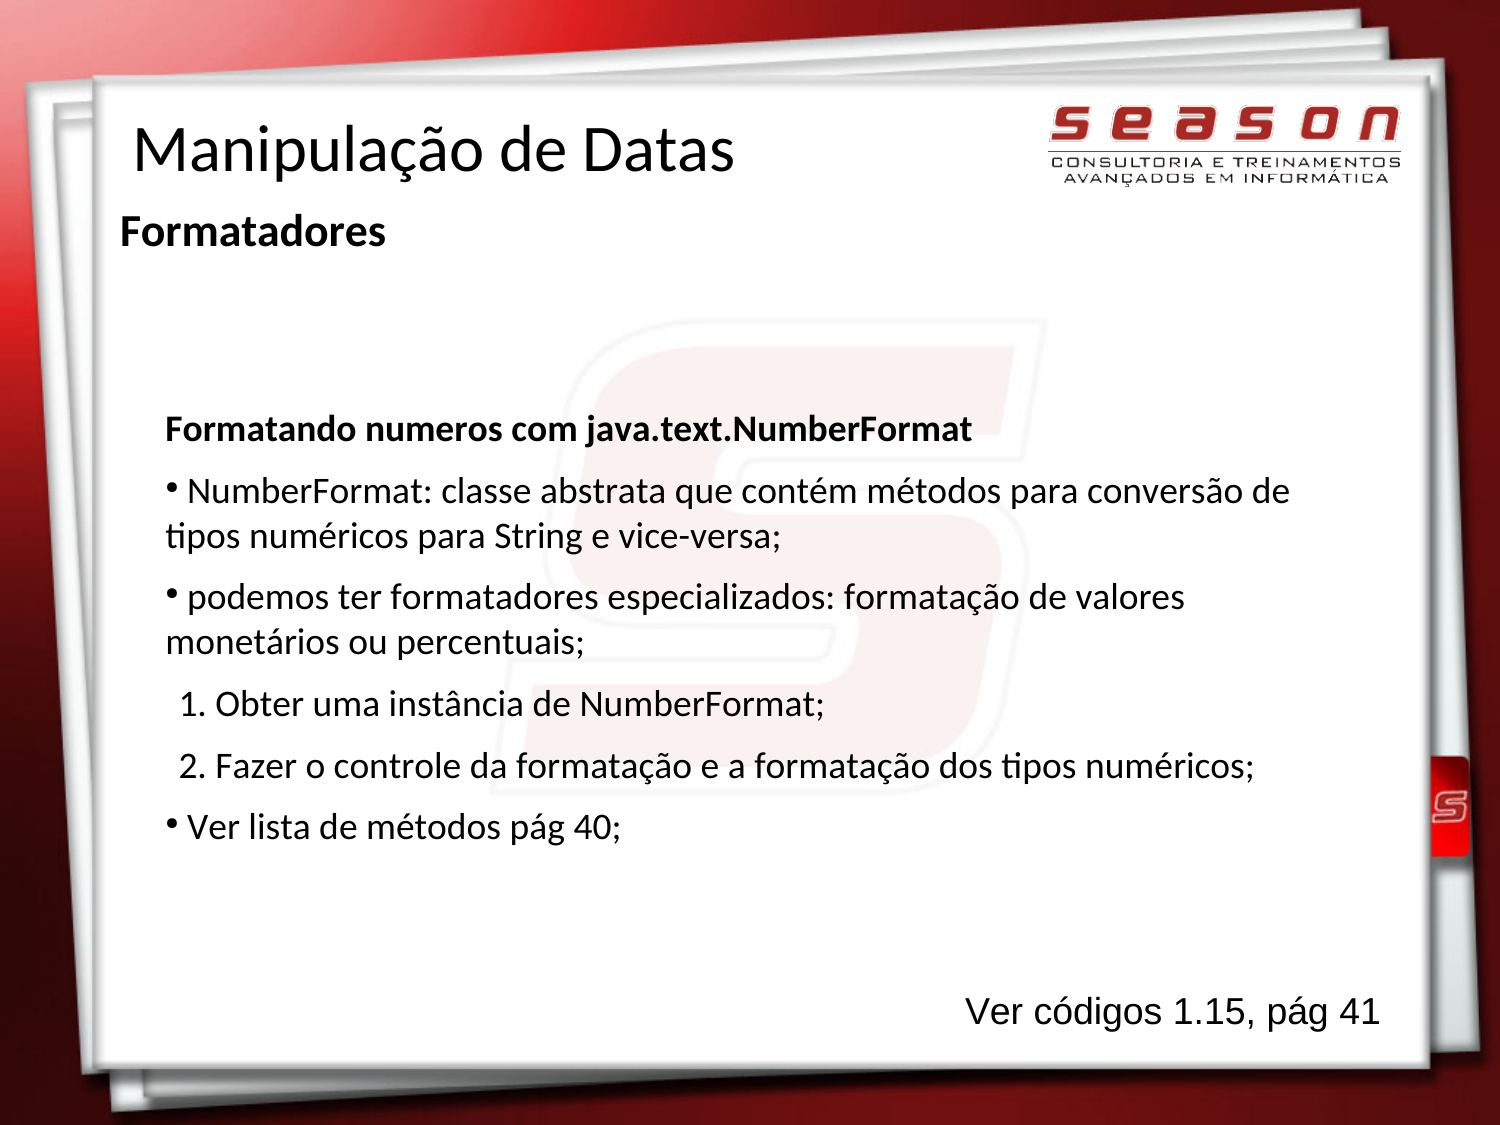

# Manipulação de Datas
Formatadores
Formatando numeros com java.text.NumberFormat
 NumberFormat: classe abstrata que contém métodos para conversão de tipos numéricos para String e vice-versa;
 podemos ter formatadores especializados: formatação de valores monetários ou percentuais;
1. Obter uma instância de NumberFormat;
2. Fazer o controle da formatação e a formatação dos tipos numéricos;
 Ver lista de métodos pág 40;
Ver códigos 1.15, pág 41